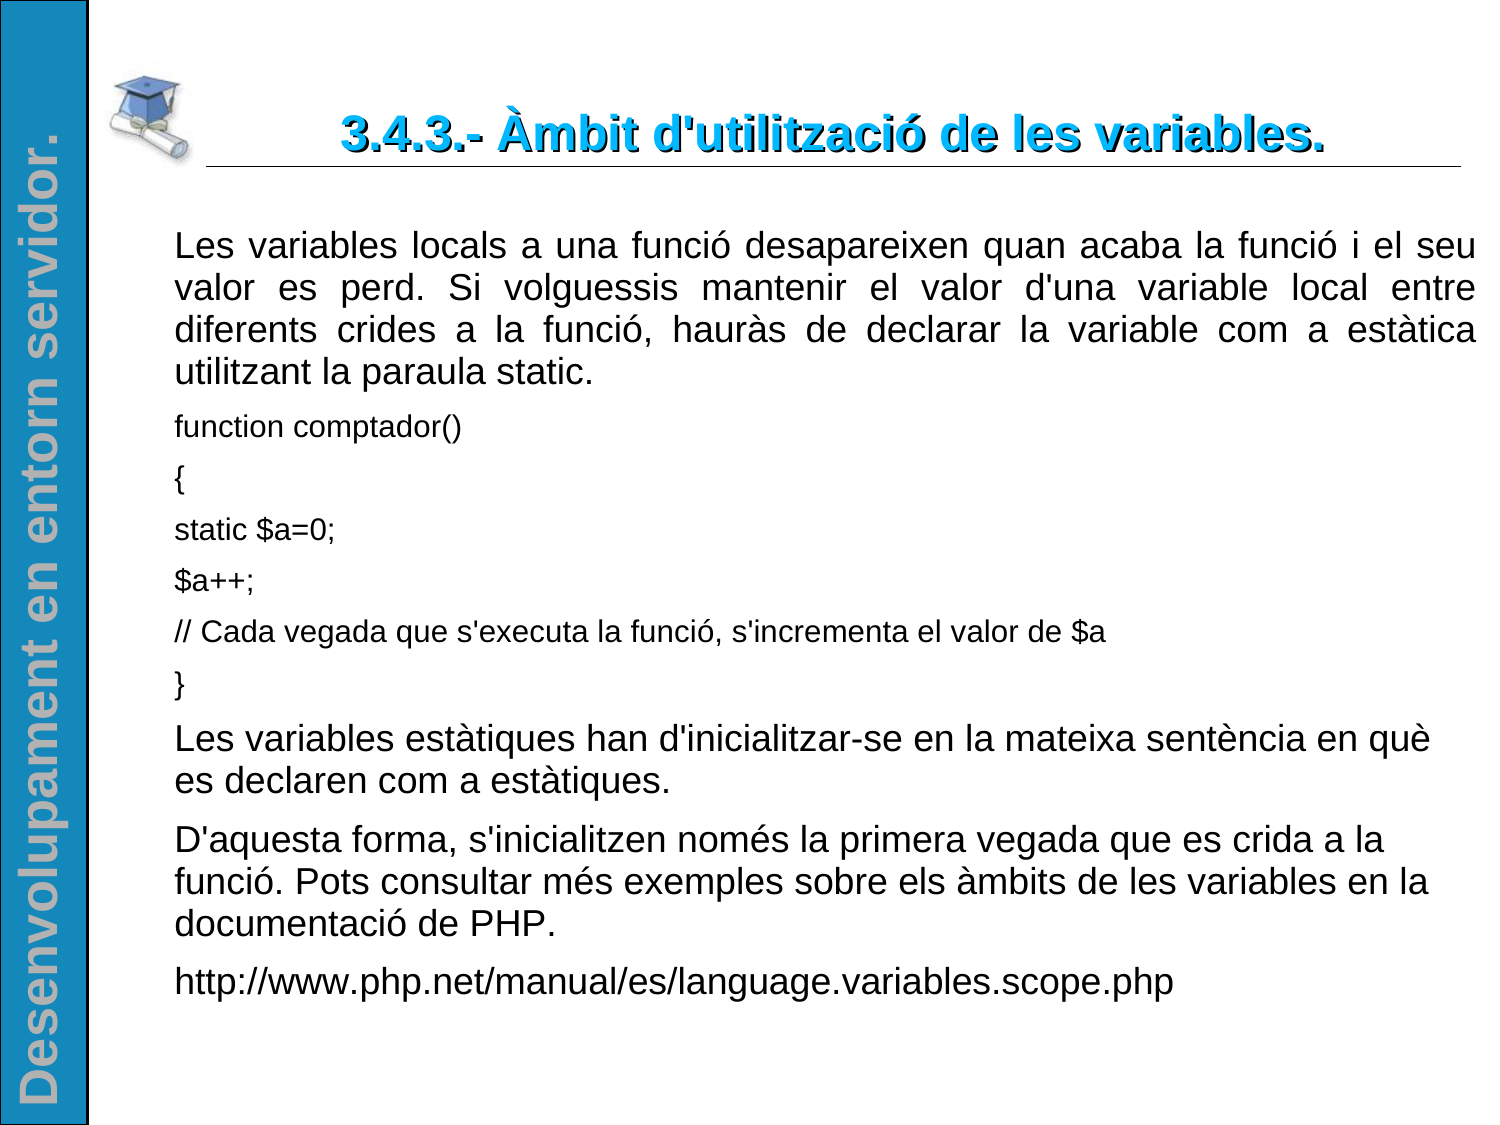

# 3.4.3.- Àmbit d'utilització de les variables.
Les variables locals a una funció desapareixen quan acaba la funció i el seu valor es perd. Si volguessis mantenir el valor d'una variable local entre diferents crides a la funció, hauràs de declarar la variable com a estàtica utilitzant la paraula static.
function comptador()
{
static $a=0;
$a++;
// Cada vegada que s'executa la funció, s'incrementa el valor de $a
}
Les variables estàtiques han d'inicialitzar-se en la mateixa sentència en què es declaren com a estàtiques.
D'aquesta forma, s'inicialitzen només la primera vegada que es crida a la funció. Pots consultar més exemples sobre els àmbits de les variables en la documentació de PHP.
http://www.php.net/manual/es/language.variables.scope.php